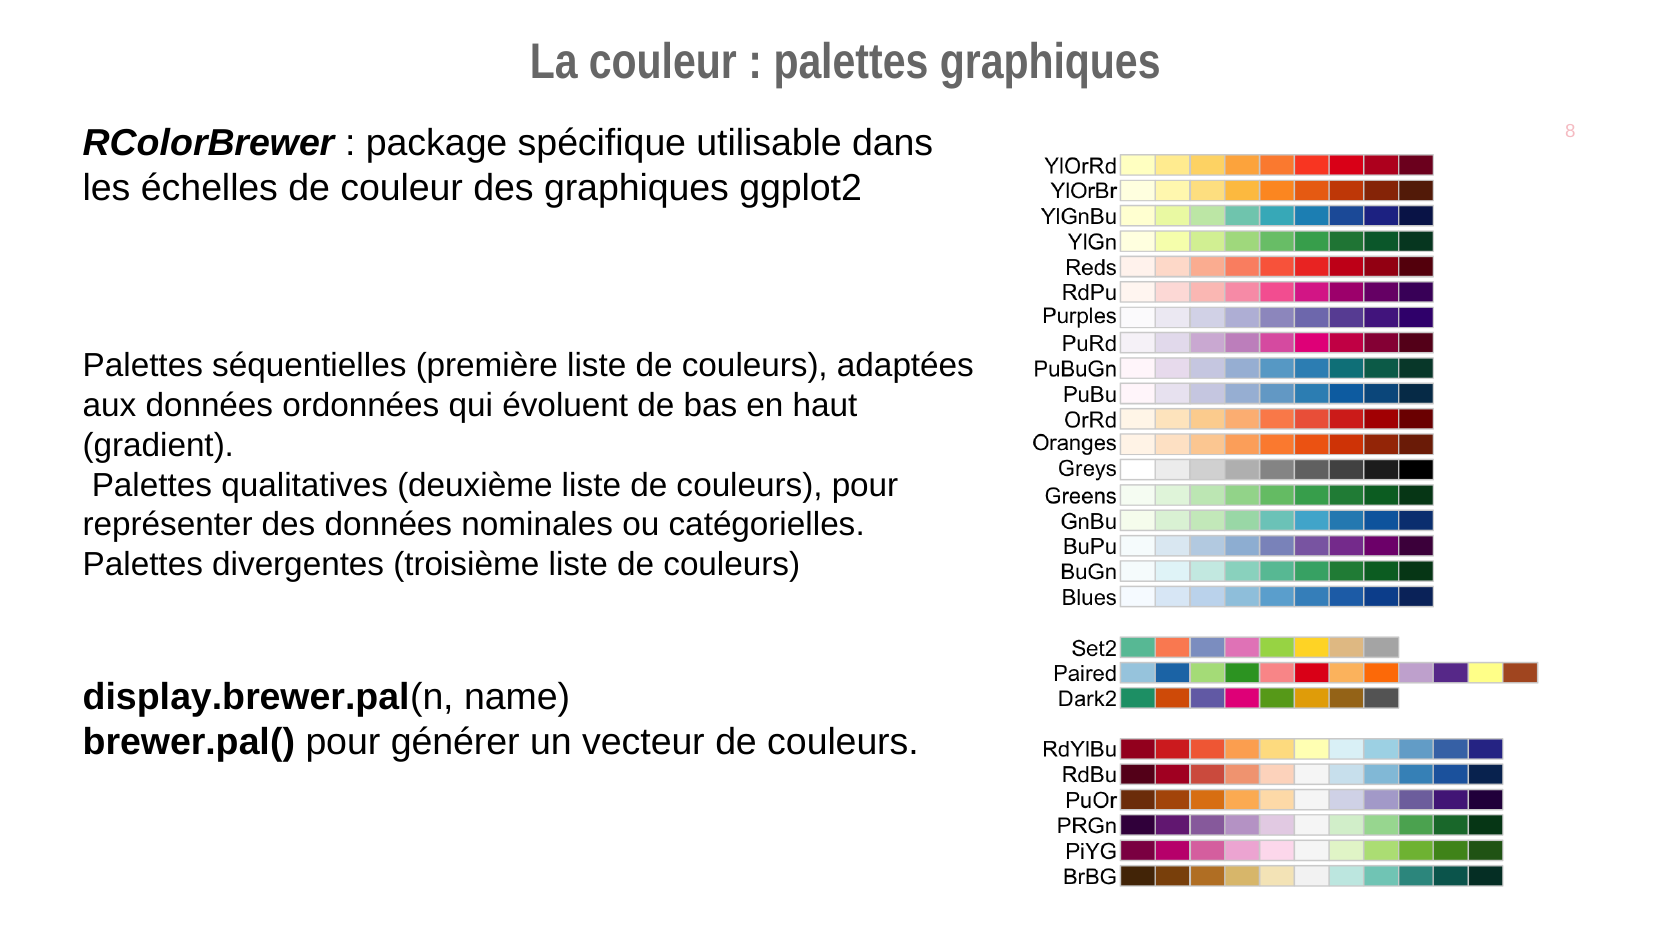

# La couleur : palettes graphiques
RColorBrewer : package spécifique utilisable dans les échelles de couleur des graphiques ggplot2
Palettes séquentielles (première liste de couleurs), adaptées aux données ordonnées qui évoluent de bas en haut (gradient).
 Palettes qualitatives (deuxième liste de couleurs), pour représenter des données nominales ou catégorielles.
Palettes divergentes (troisième liste de couleurs)
display.brewer.pal(n, name)
brewer.pal() pour générer un vecteur de couleurs.